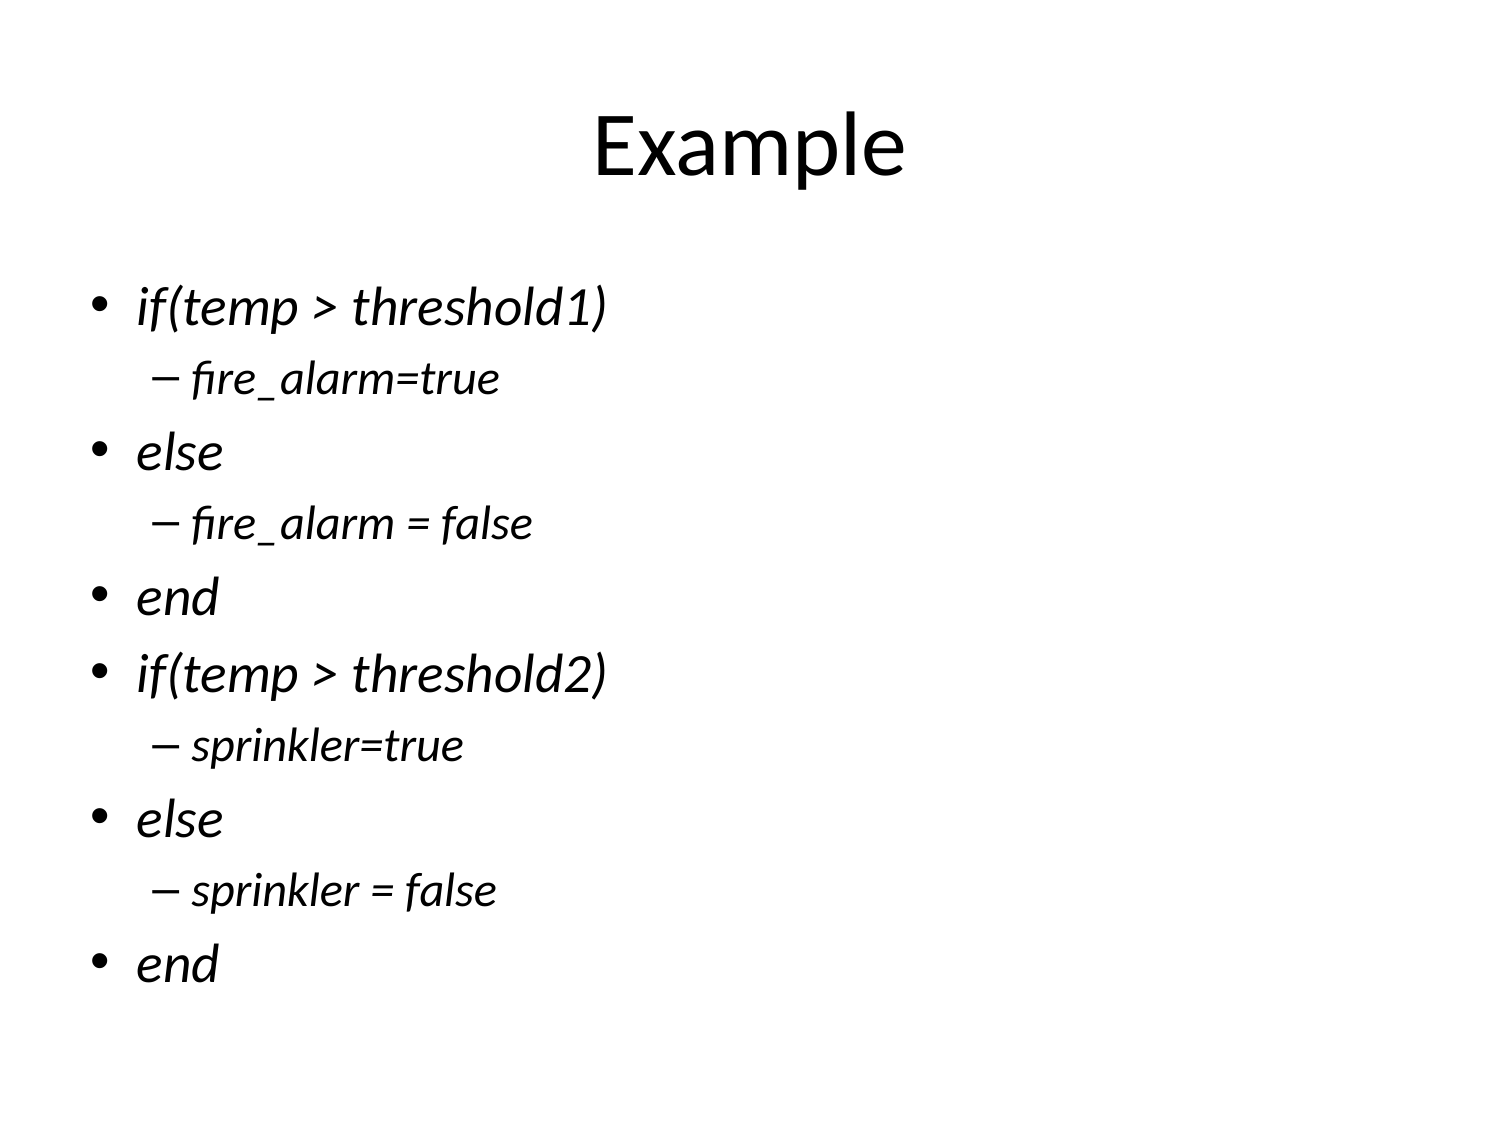

# Example
if(temp > threshold1)
fire_alarm=true
else
fire_alarm = false
end
if(temp > threshold2)
sprinkler=true
else
sprinkler = false
end